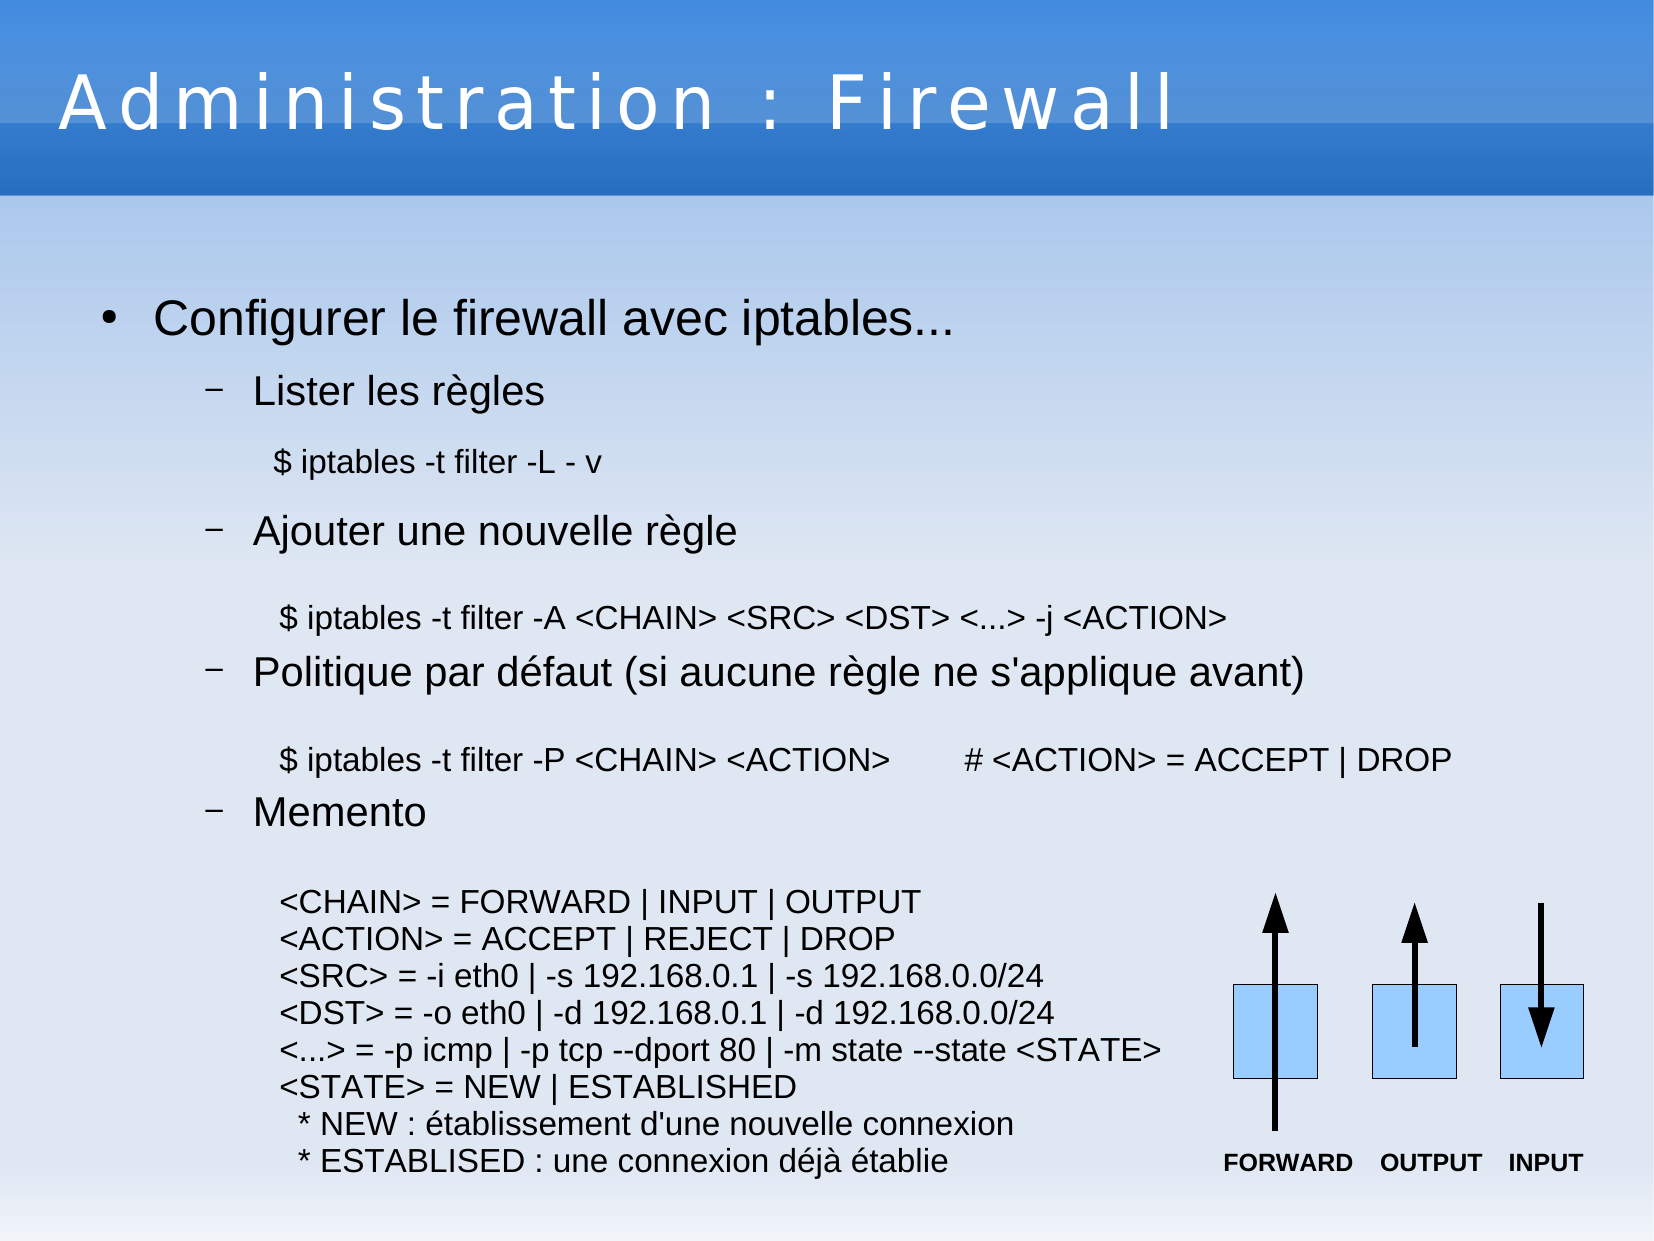

# Administration : Firewall
Configurer le firewall avec iptables...
Lister les règles
Ajouter une nouvelle règle
Politique par défaut (si aucune règle ne s'applique avant)
Memento
$ iptables -t filter -L - v
$ iptables -t filter -A <CHAIN> <SRC> <DST> <...> -j <ACTION>
$ iptables -t filter -P <CHAIN> <ACTION> # <ACTION> = ACCEPT | DROP
<CHAIN> = FORWARD | INPUT | OUTPUT
<ACTION> = ACCEPT | REJECT | DROP
<SRC> = -i eth0 | -s 192.168.0.1 | -s 192.168.0.0/24
<DST> = -o eth0 | -d 192.168.0.1 | -d 192.168.0.0/24
<...> = -p icmp | -p tcp --dport 80 | -m state --state <STATE>
<STATE> = NEW | ESTABLISHED
 * NEW : établissement d'une nouvelle connexion
 * ESTABLISED : une connexion déjà établie
FORWARD
OUTPUT
INPUT